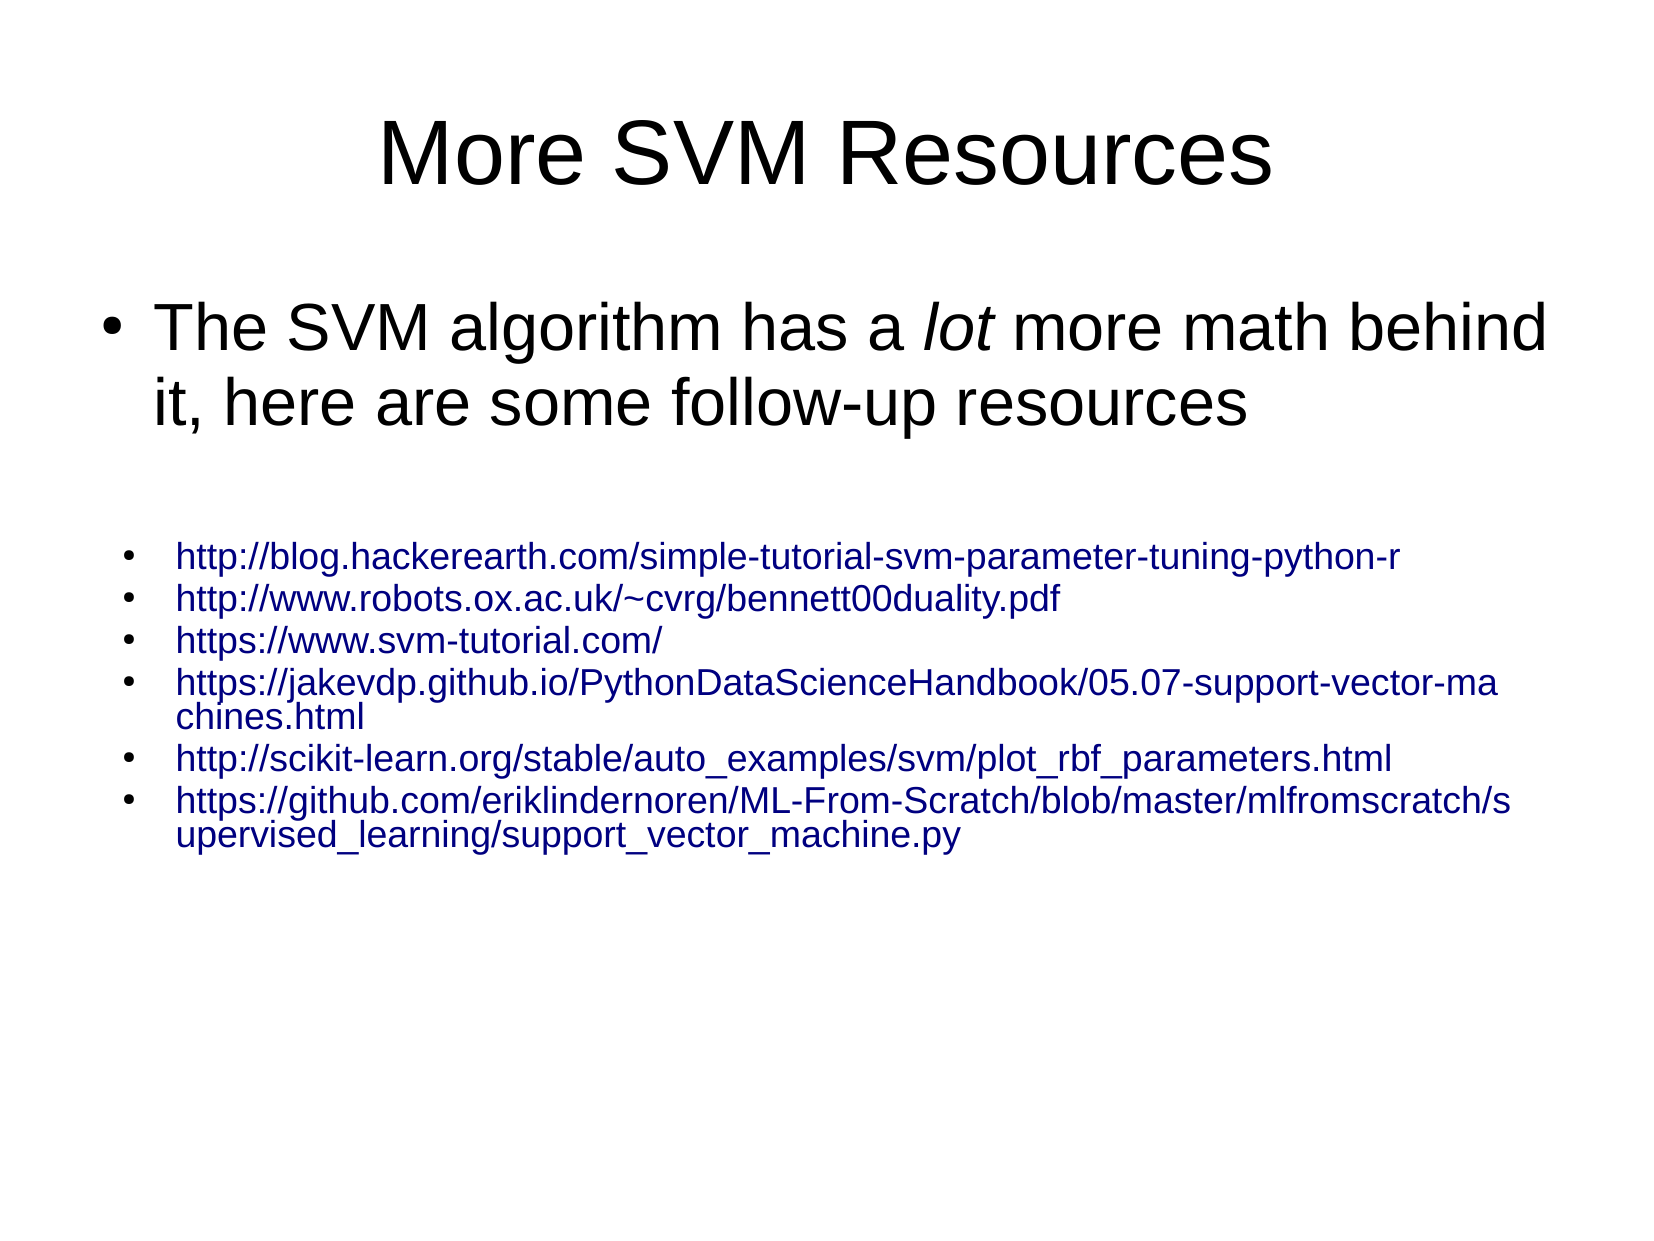

# More SVM Resources
The SVM algorithm has a lot more math behind it, here are some follow-up resources
http://blog.hackerearth.com/simple-tutorial-svm-parameter-tuning-python-r
http://www.robots.ox.ac.uk/~cvrg/bennett00duality.pdf
https://www.svm-tutorial.com/
https://jakevdp.github.io/PythonDataScienceHandbook/05.07-support-vector-machines.html
http://scikit-learn.org/stable/auto_examples/svm/plot_rbf_parameters.html
https://github.com/eriklindernoren/ML-From-Scratch/blob/master/mlfromscratch/supervised_learning/support_vector_machine.py